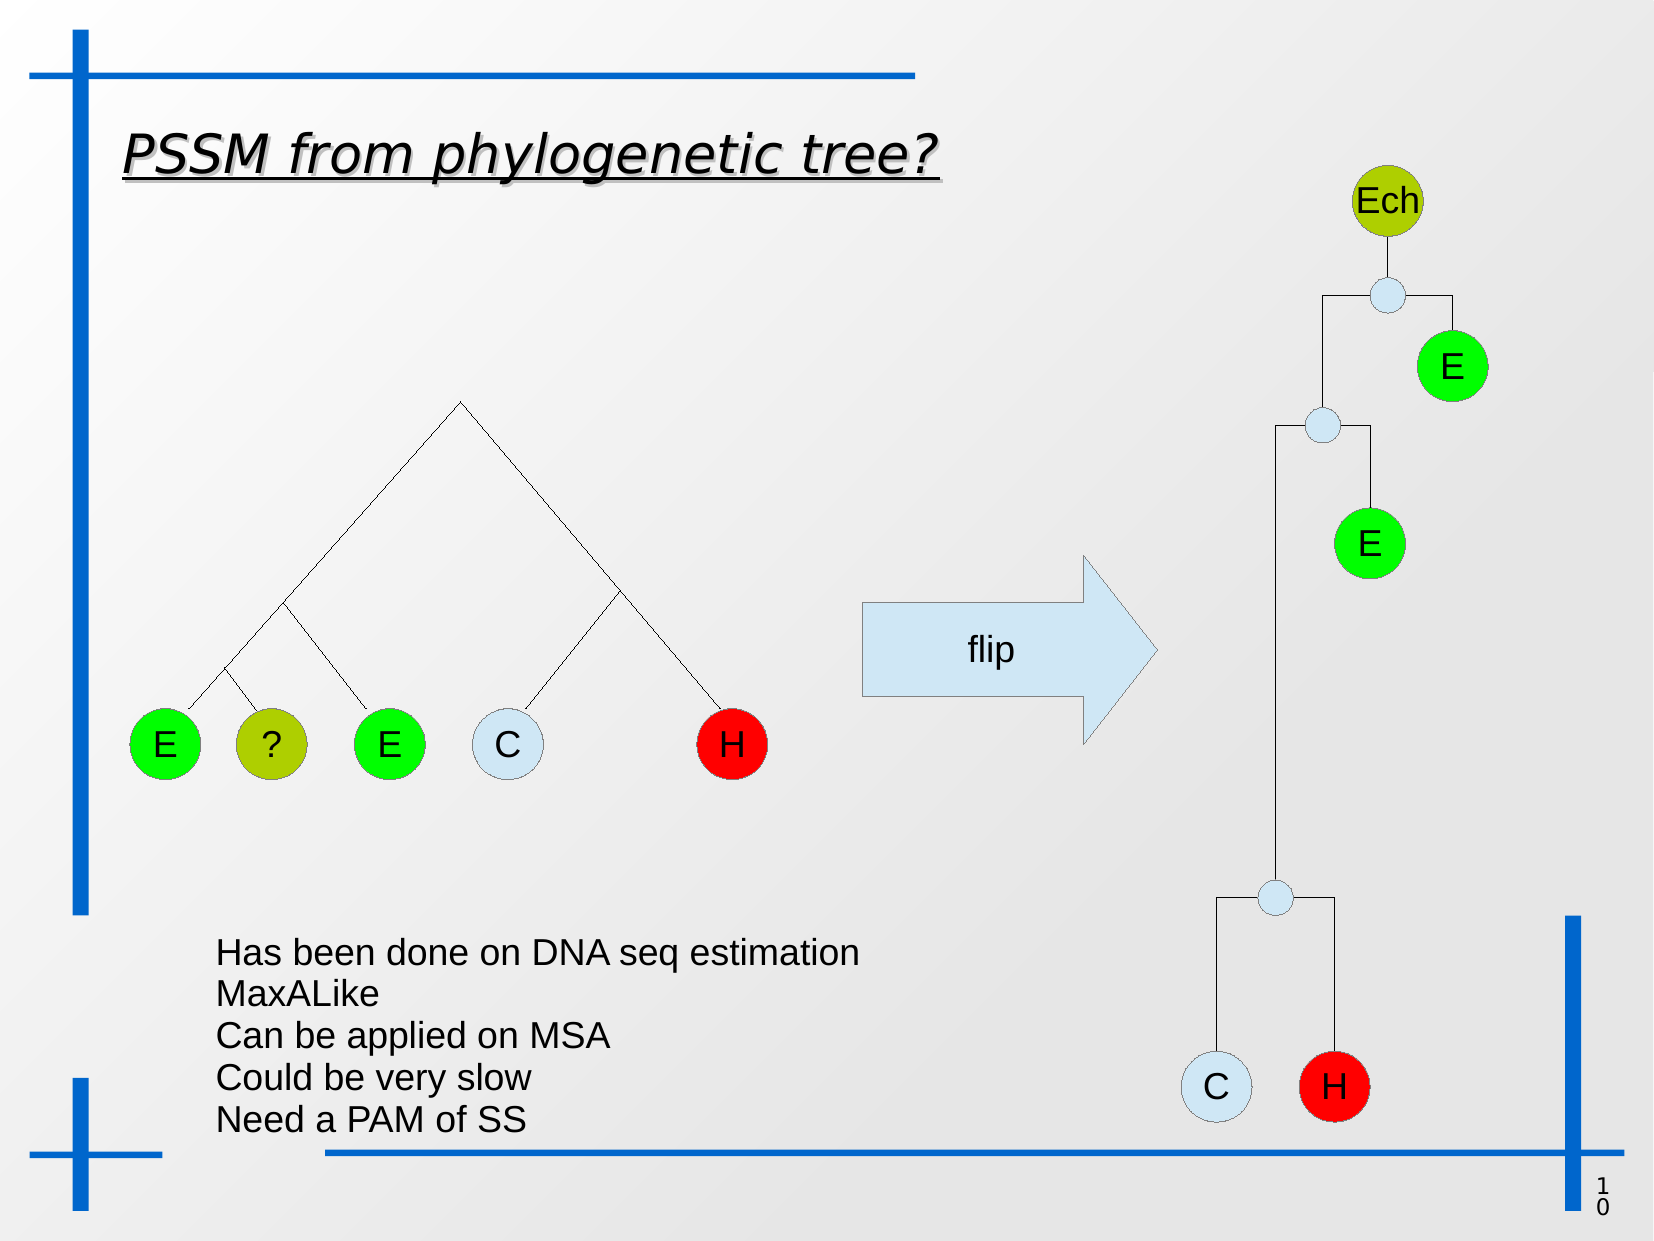

# PSSM from phylogenetic tree?
Ech
E
E
flip
E
?
E
C
H
Has been done on DNA seq estimation
MaxALike
Can be applied on MSA
Could be very slow
Need a PAM of SS
C
H